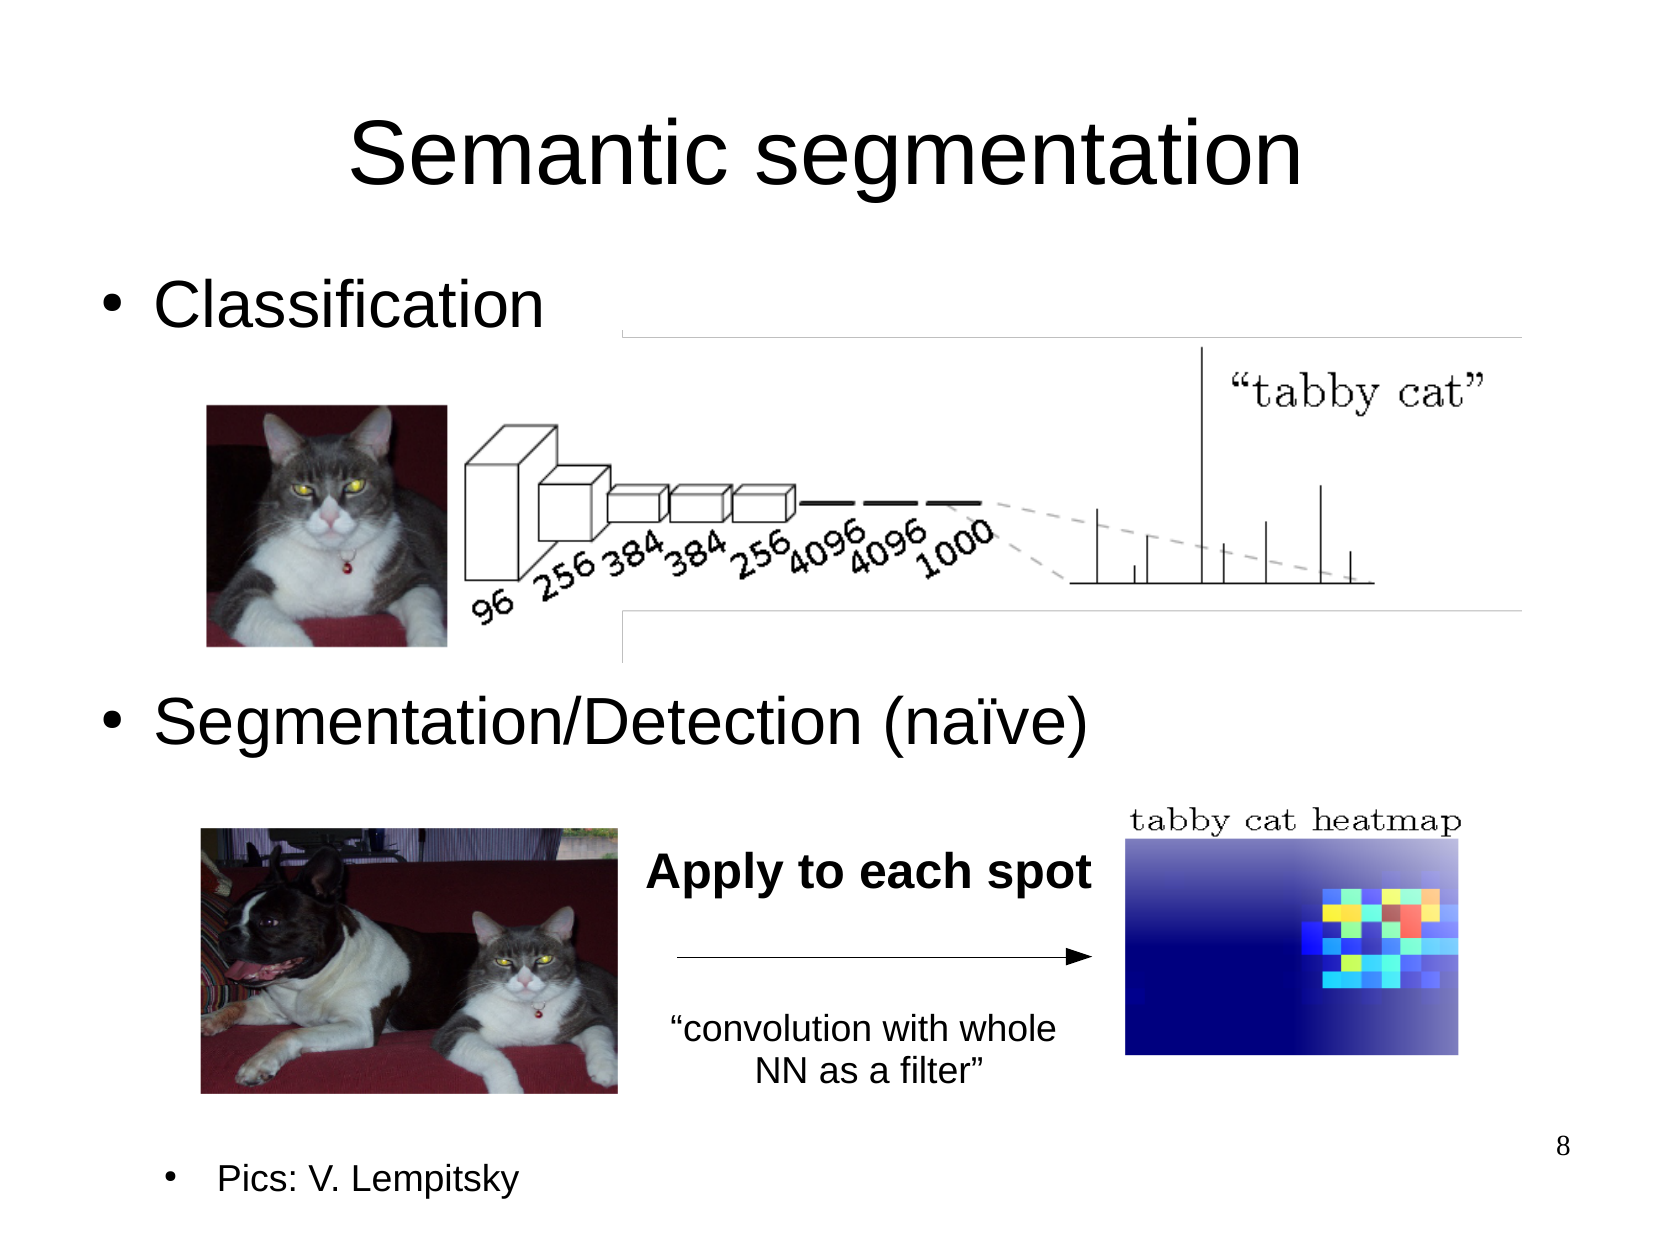

# Semantic segmentation
Classification
Segmentation/Detection (naïve)
Apply to each spot
“convolution with whole
NN as a filter”
8
Pics: V. Lempitsky